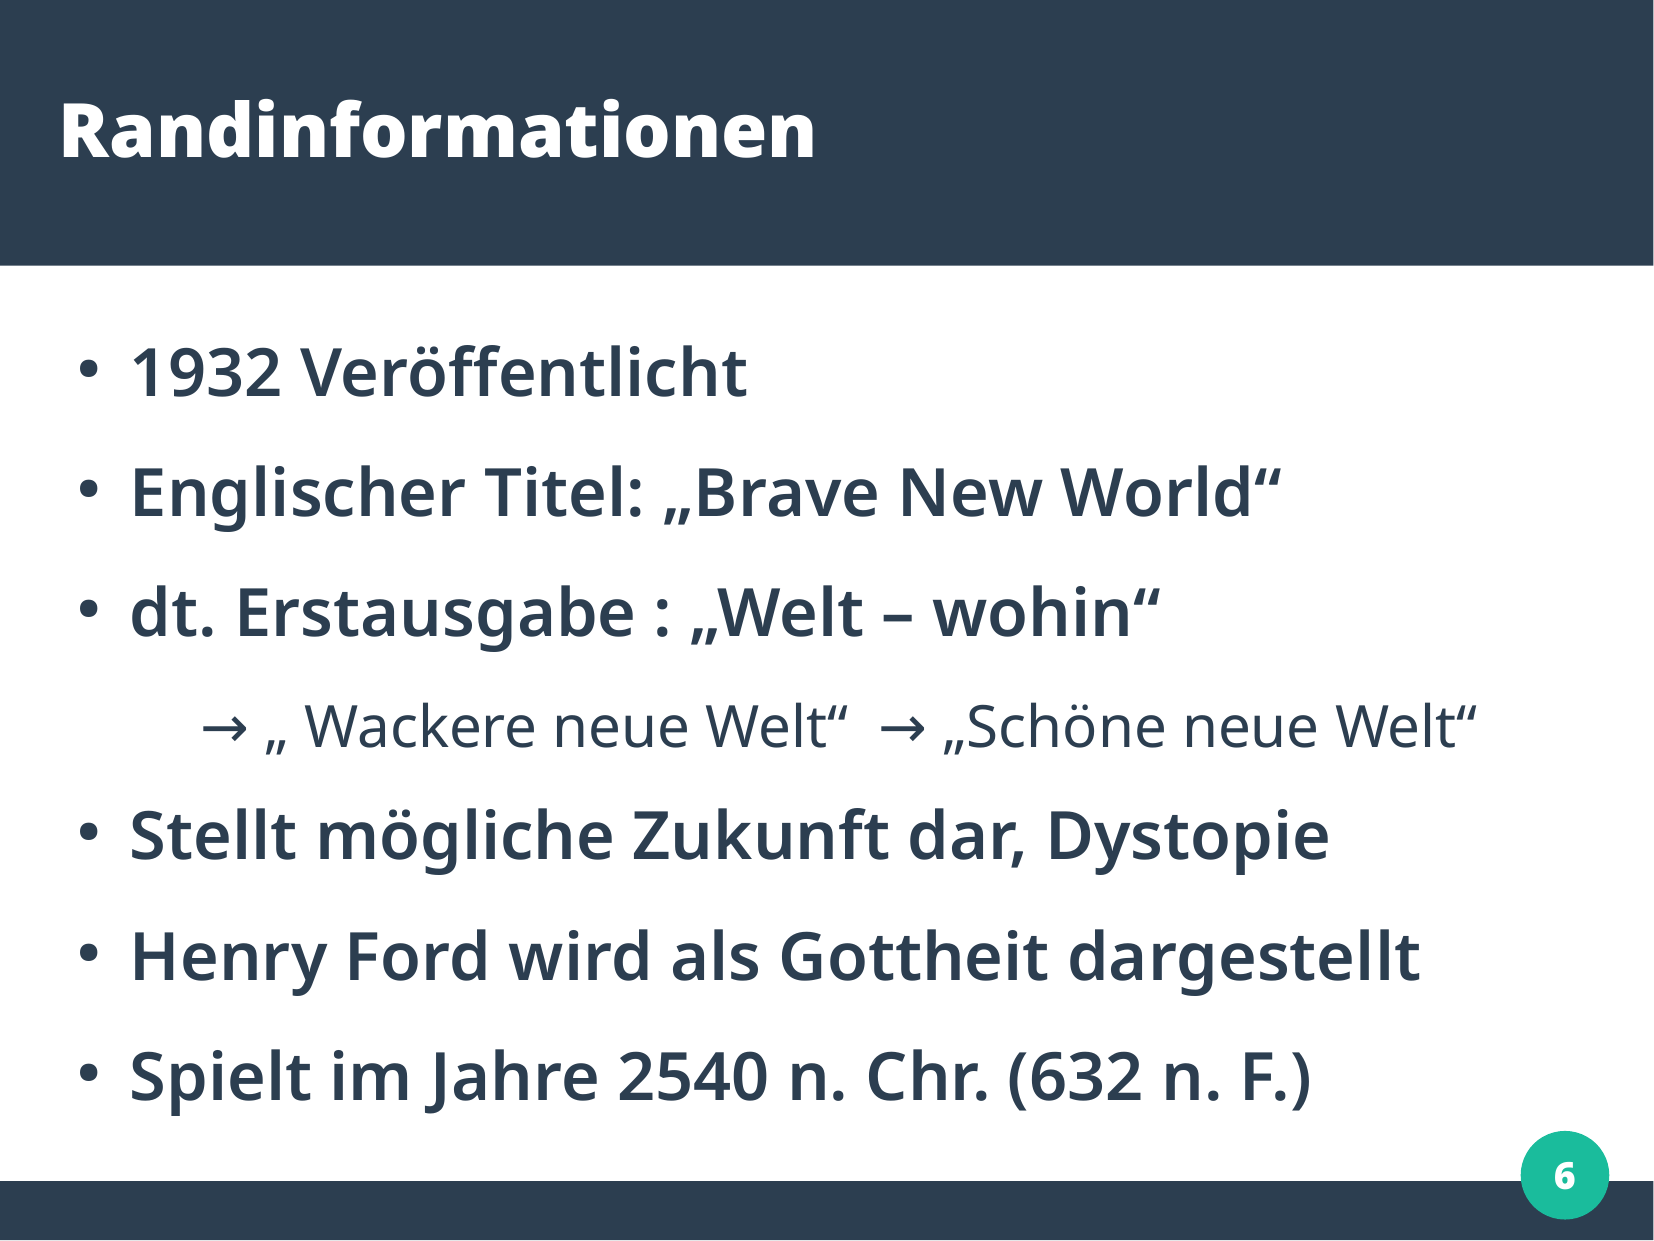

# Randinformationen
1932 Veröffentlicht
Englischer Titel: „Brave New World“
dt. Erstausgabe : „Welt – wohin“
→ „ Wackere neue Welt“ → „Schöne neue Welt“
Stellt mögliche Zukunft dar, Dystopie
Henry Ford wird als Gottheit dargestellt
Spielt im Jahre 2540 n. Chr. (632 n. F.)
6